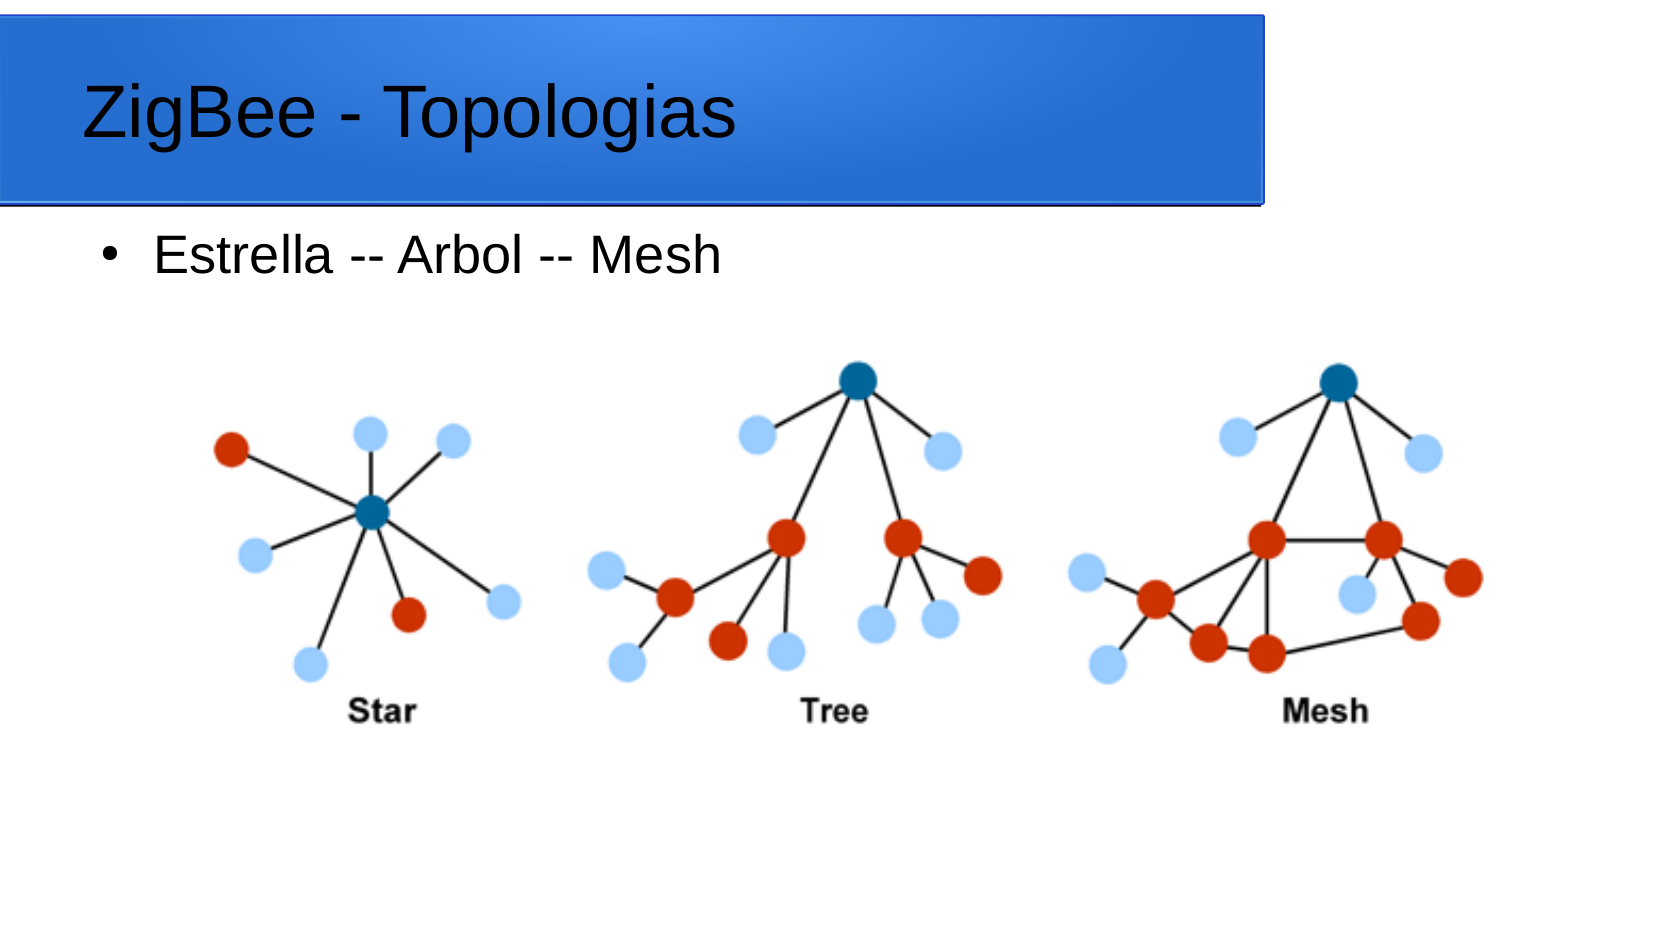

# ZigBee - Topologias
Estrella -- Arbol -- Mesh